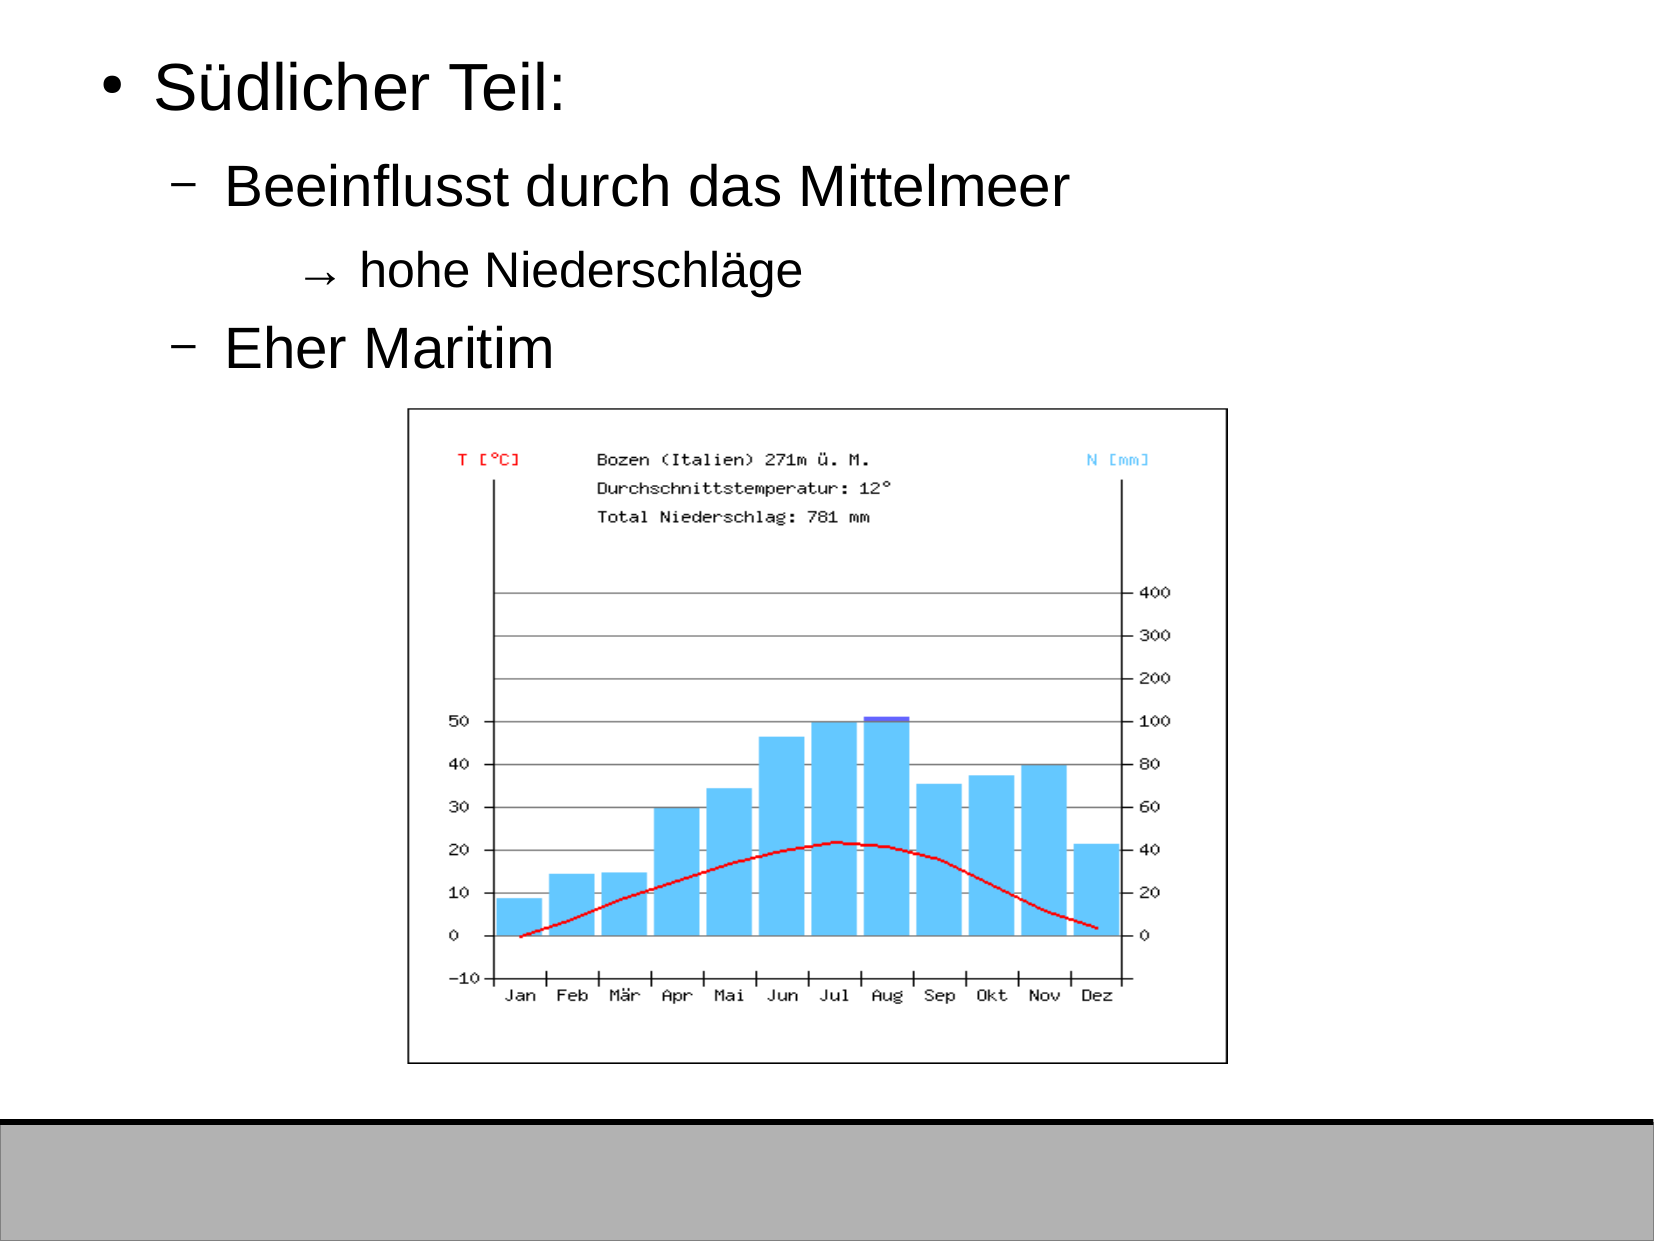

# Südlicher Teil:
Beeinflusst durch das Mittelmeer
→ hohe Niederschläge
Eher Maritim